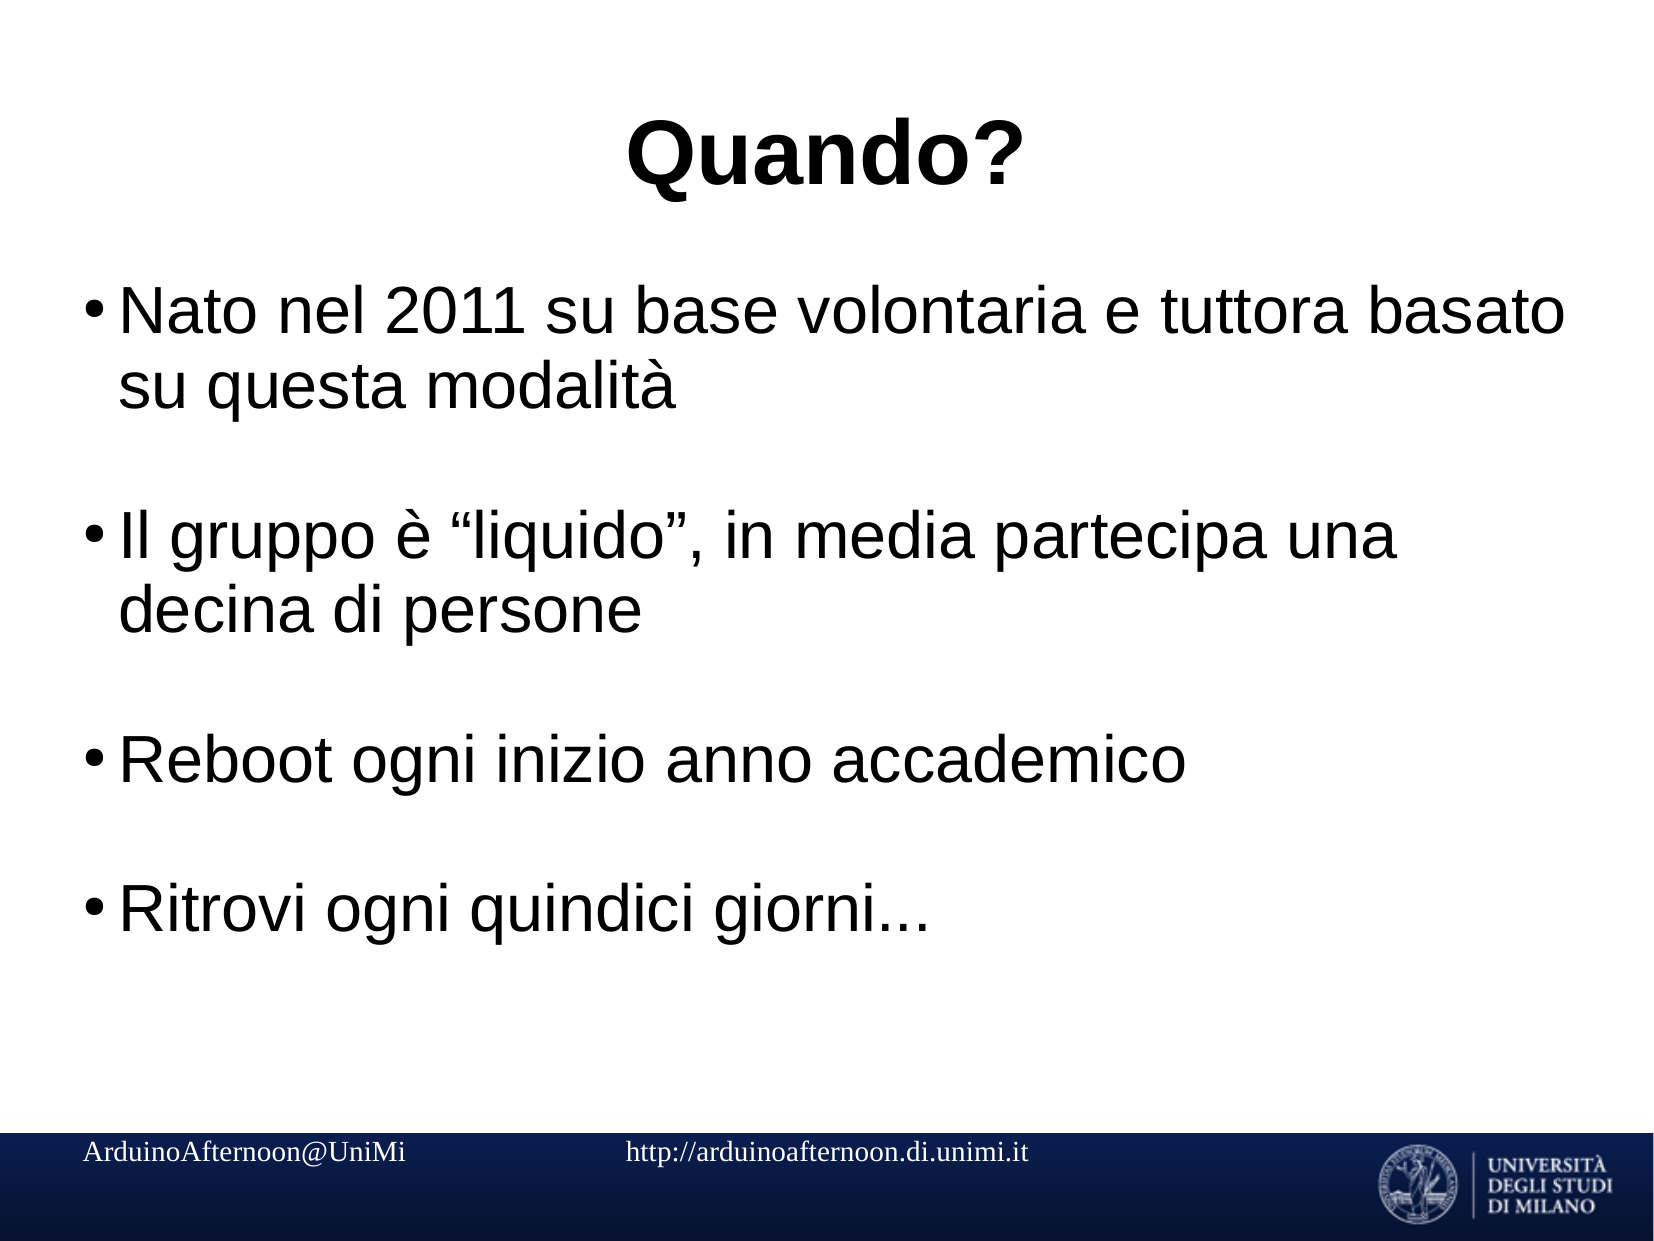

# Nato nel 2011 su base volontaria e tuttora basato su questa modalità
Il gruppo è “liquido”, in media partecipa una decina di persone
Reboot ogni inizio anno accademico
Ritrovi ogni quindici giorni...
Quando?
ArduinoAfternoon@UniMi
http://arduinoafternoon.di.unimi.it